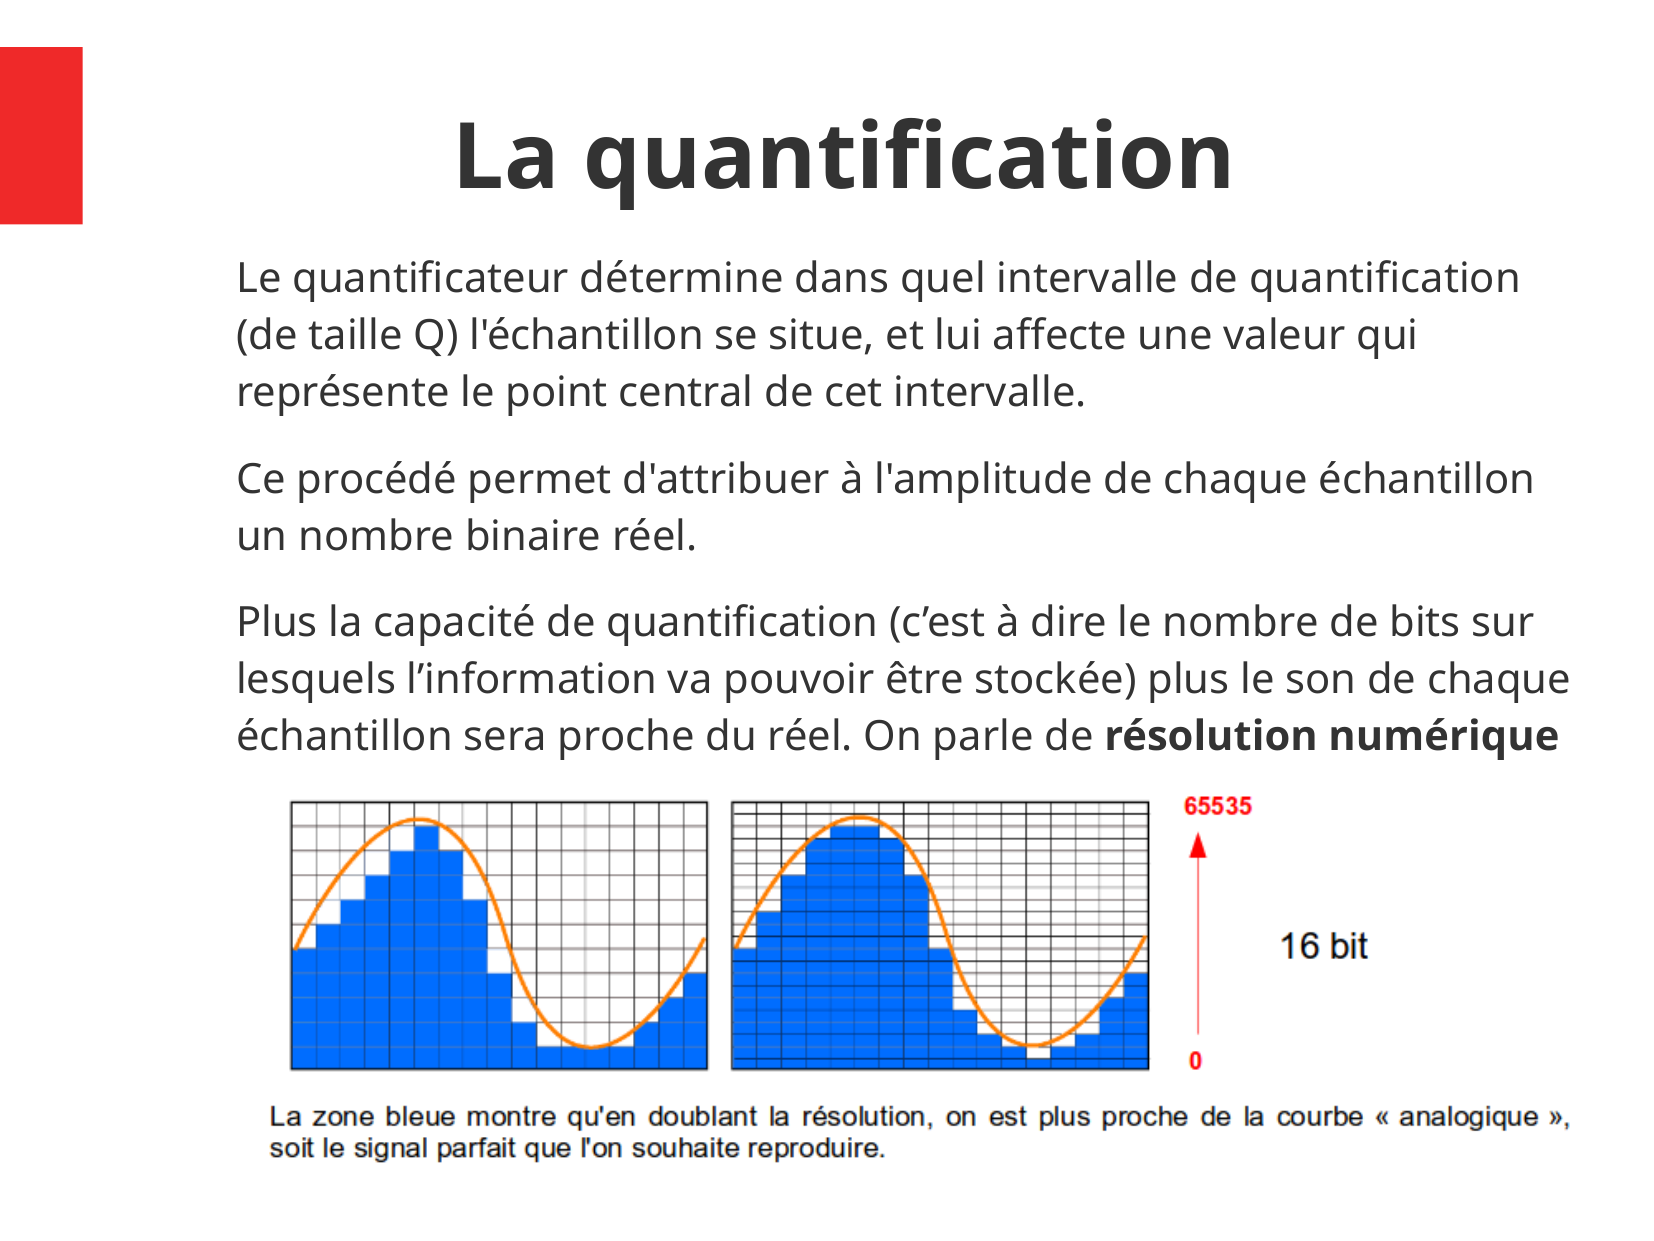

# La quantification
Le quantificateur détermine dans quel intervalle de quantification (de taille Q) l'échantillon se situe, et lui affecte une valeur qui représente le point central de cet intervalle.
Ce procédé permet d'attribuer à l'amplitude de chaque échantillon un nombre binaire réel.
Plus la capacité de quantification (c’est à dire le nombre de bits sur lesquels l’information va pouvoir être stockée) plus le son de chaque échantillon sera proche du réel. On parle de résolution numérique
7